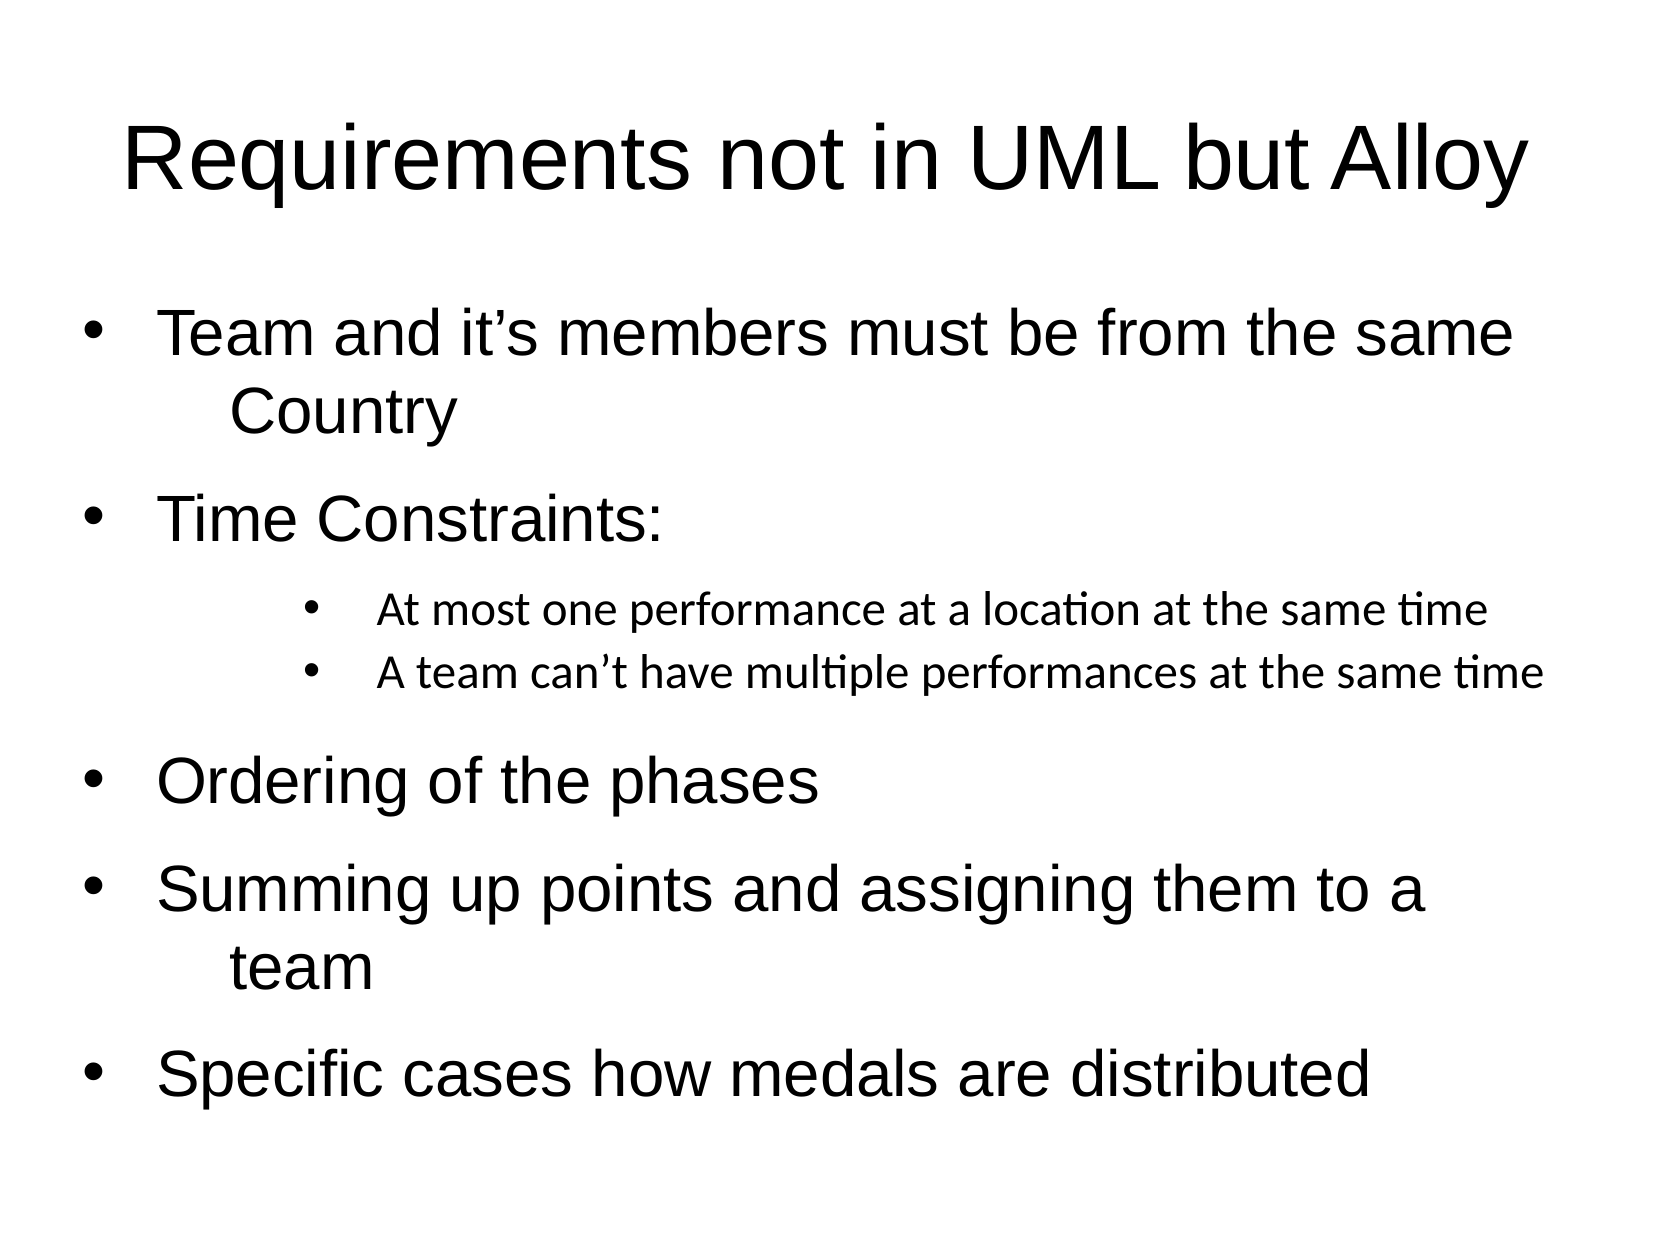

# Requirements not in UML but Alloy
Team and it’s members must be from the same Country
Time Constraints:
At most one performance at a location at the same time
A team can’t have multiple performances at the same time
Ordering of the phases
Summing up points and assigning them to a team
Specific cases how medals are distributed